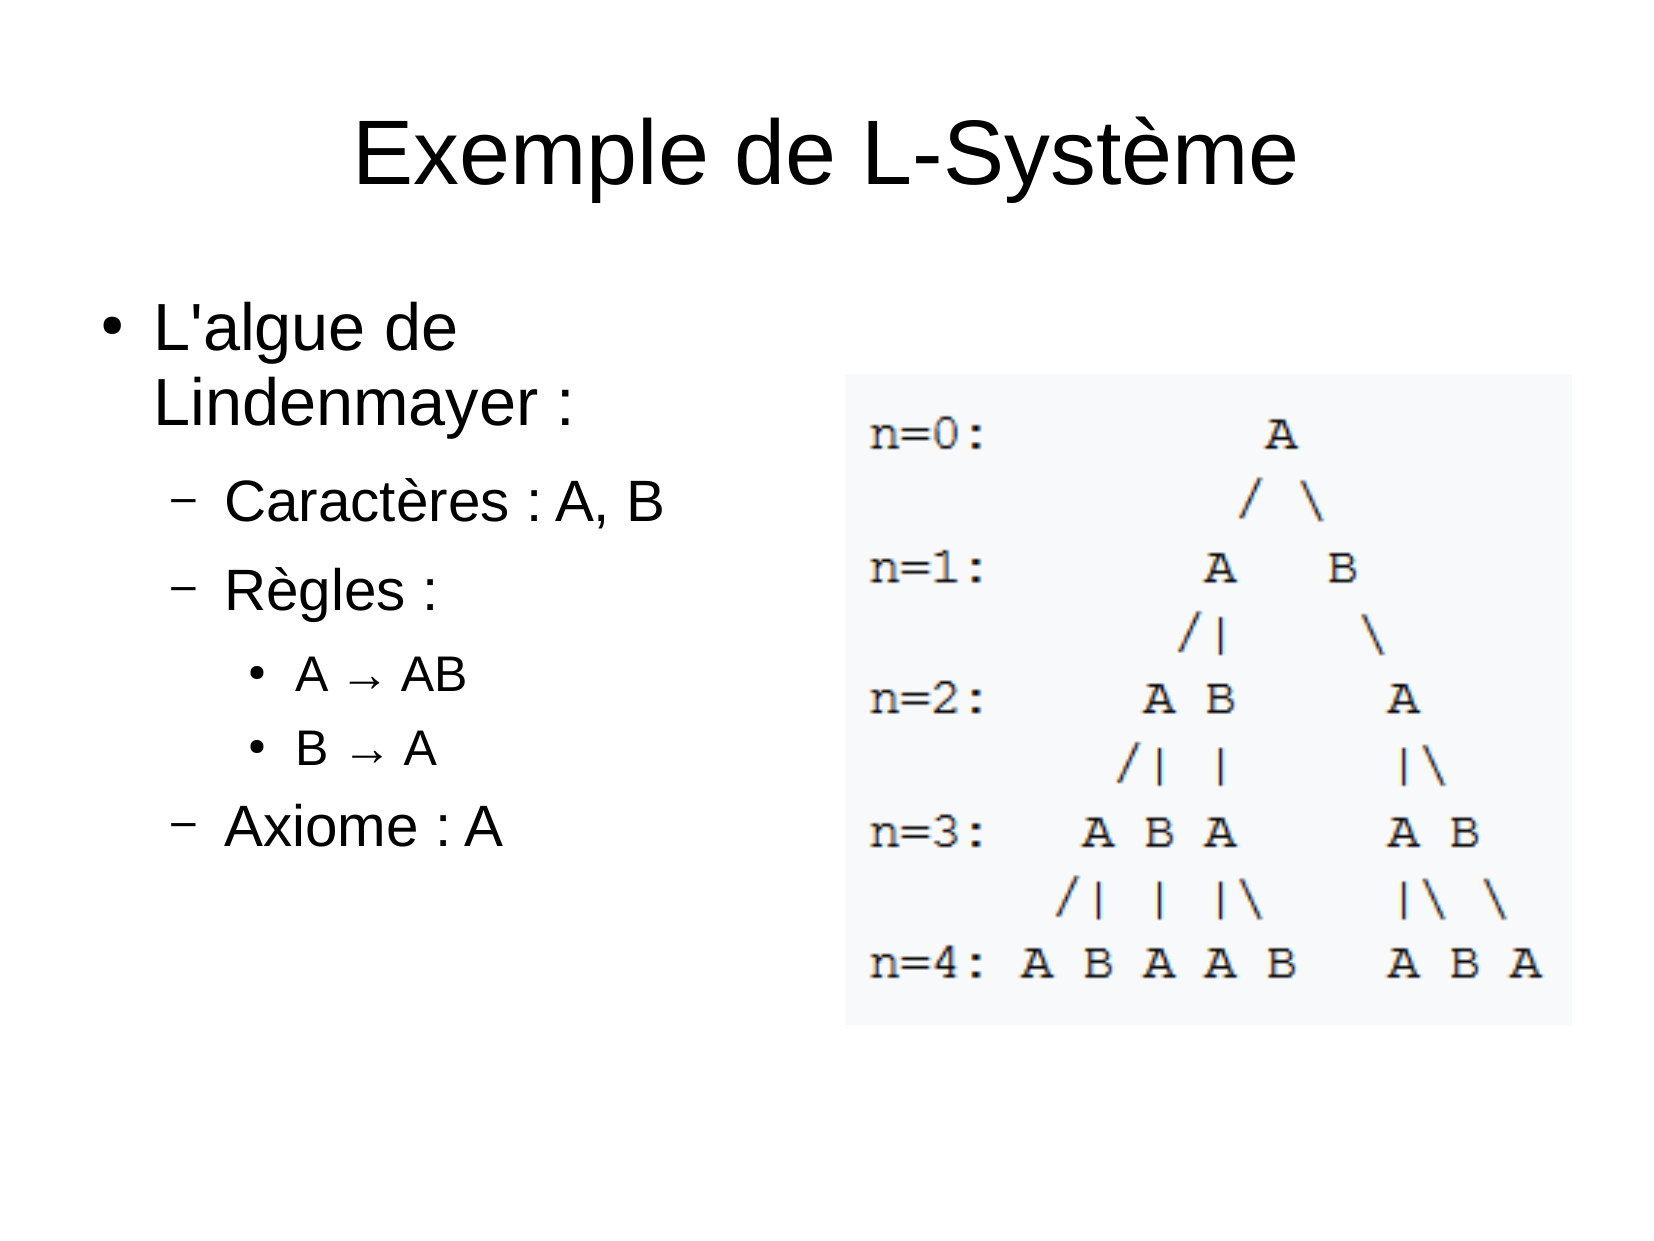

# Exemple de L-Système
L'algue de Lindenmayer :
Caractères : A, B
Règles :
A → AB
B → A
Axiome : A